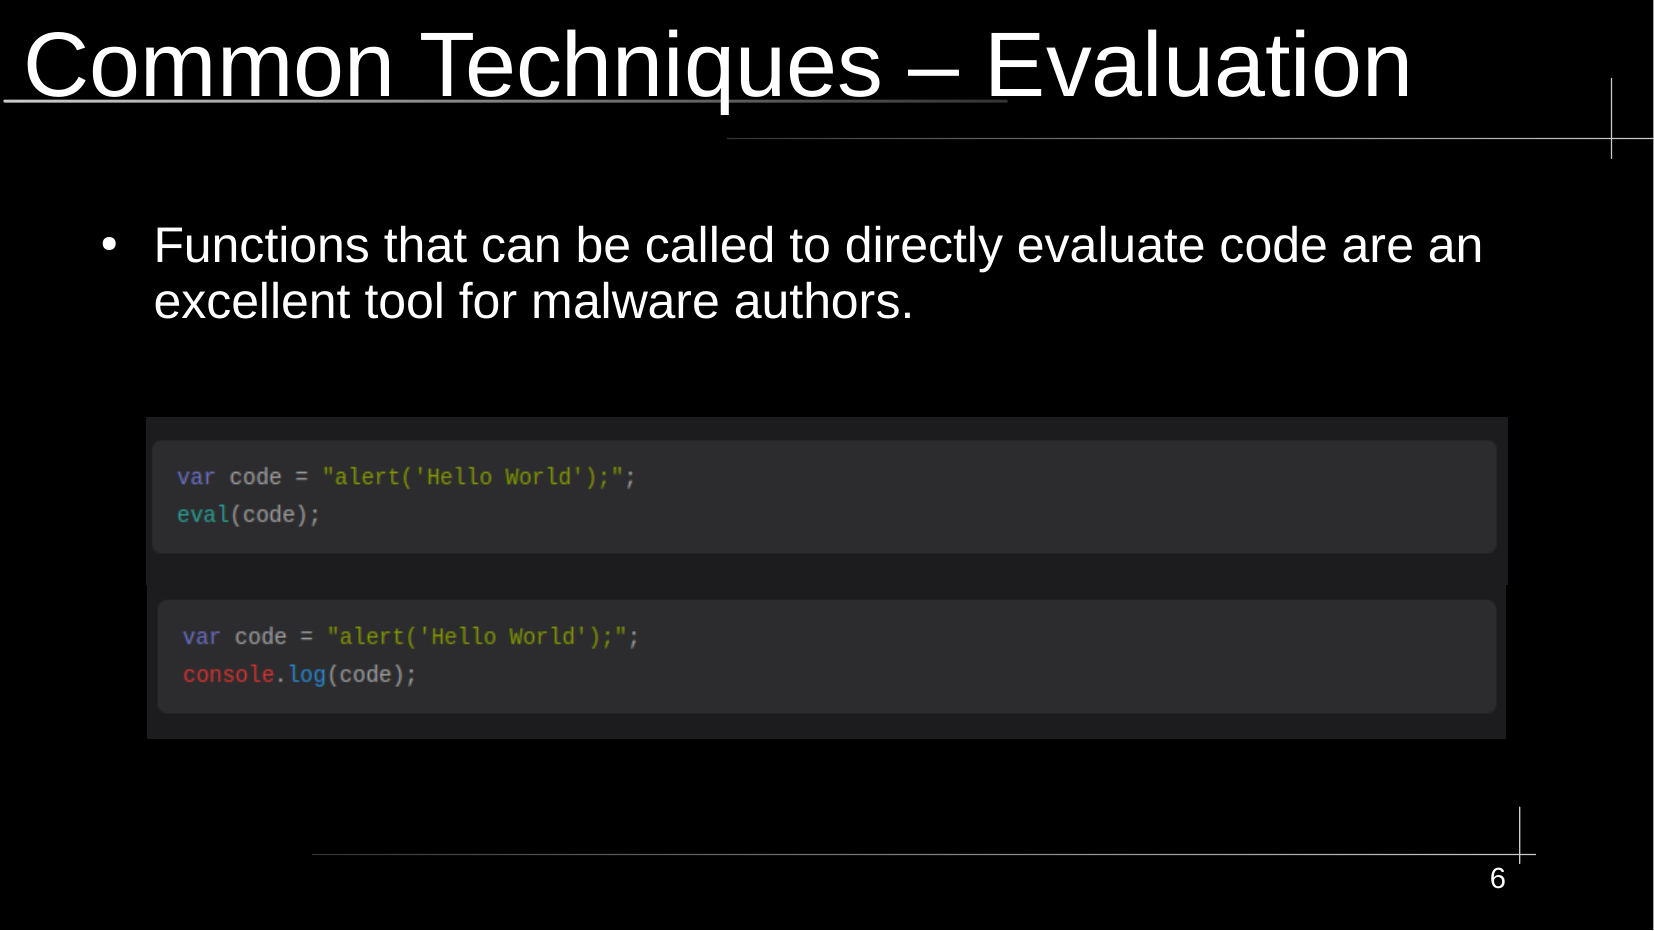

# Common Techniques – Evaluation
Functions that can be called to directly evaluate code are an excellent tool for malware authors.
6